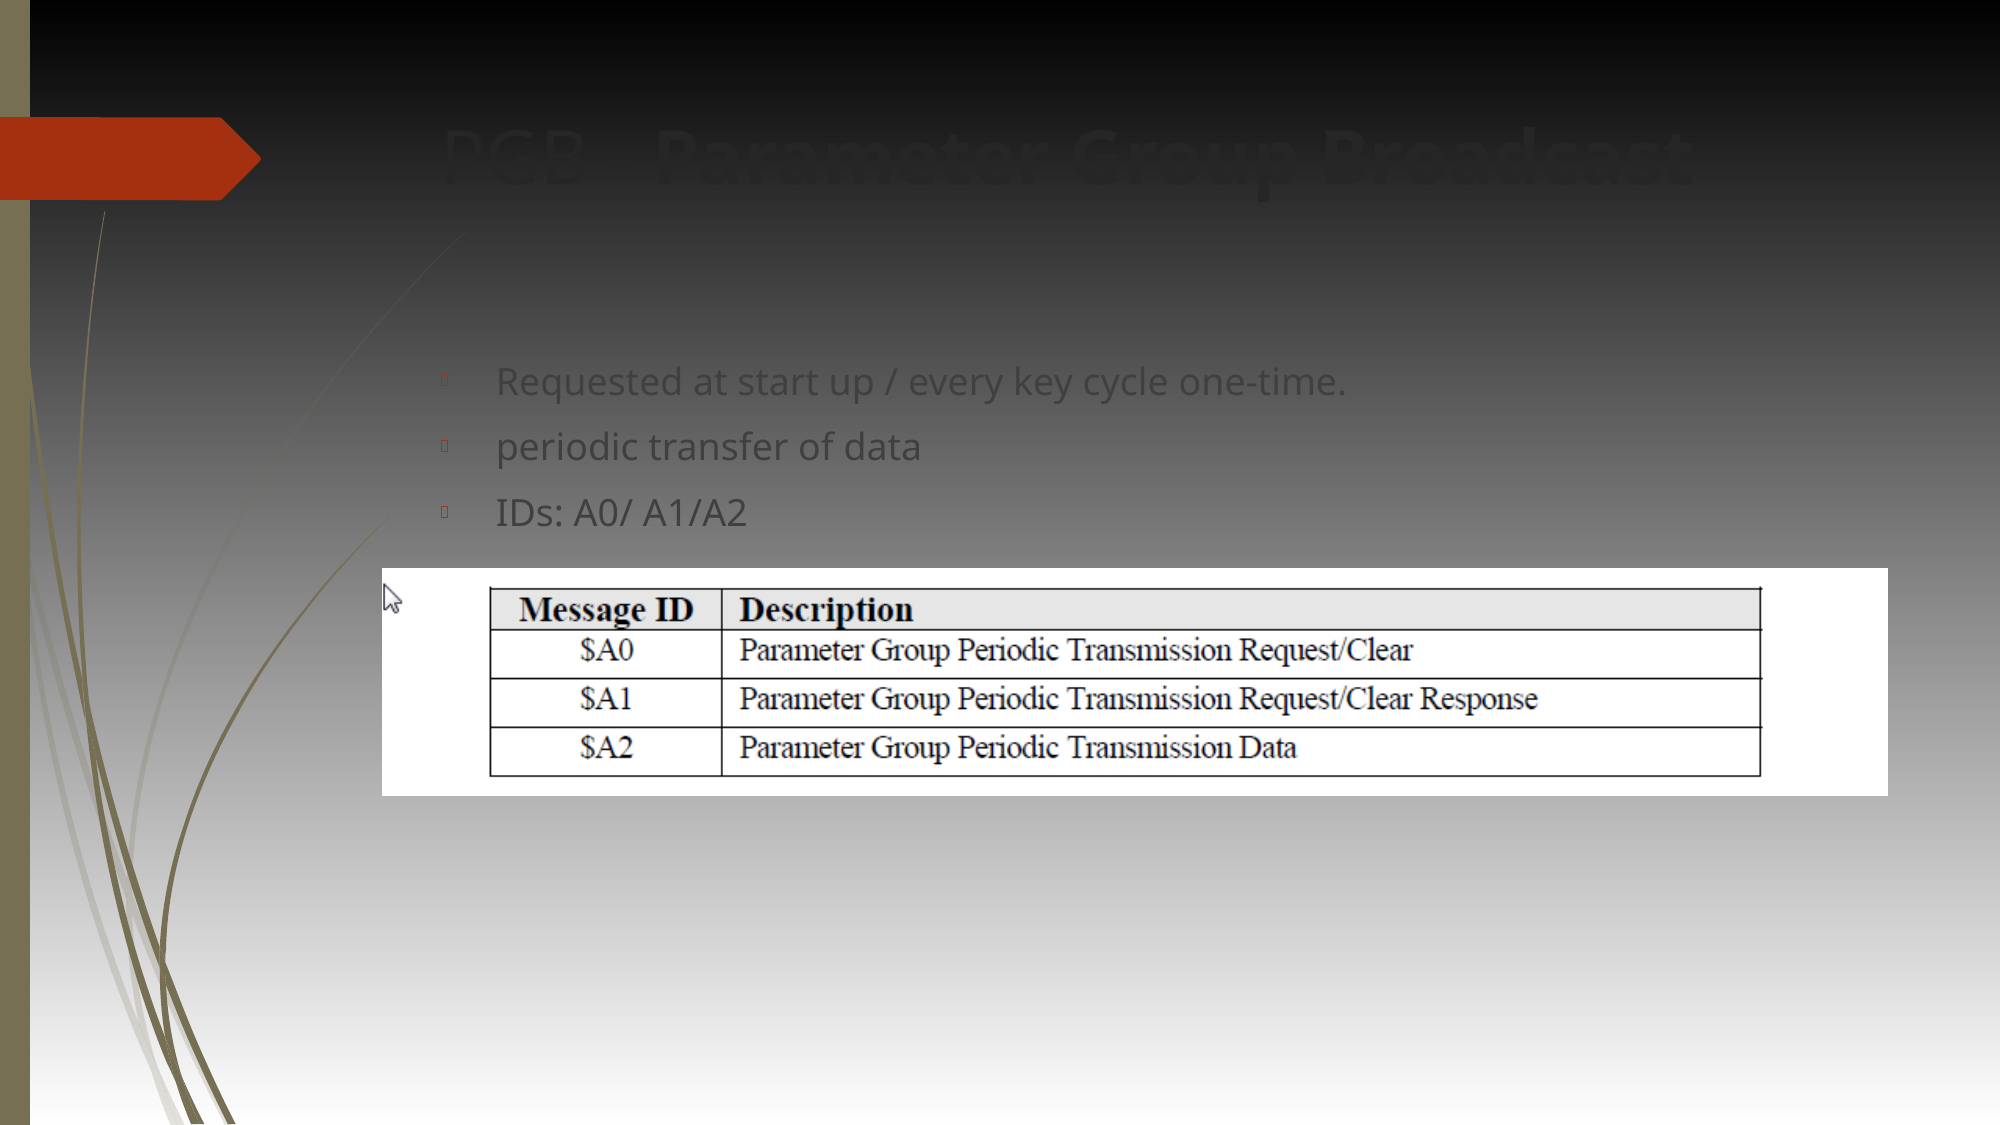

# PGB - Parameter Group Broadcast
Requested at start up / every key cycle one-time.
periodic transfer of data
IDs: A0/ A1/A2